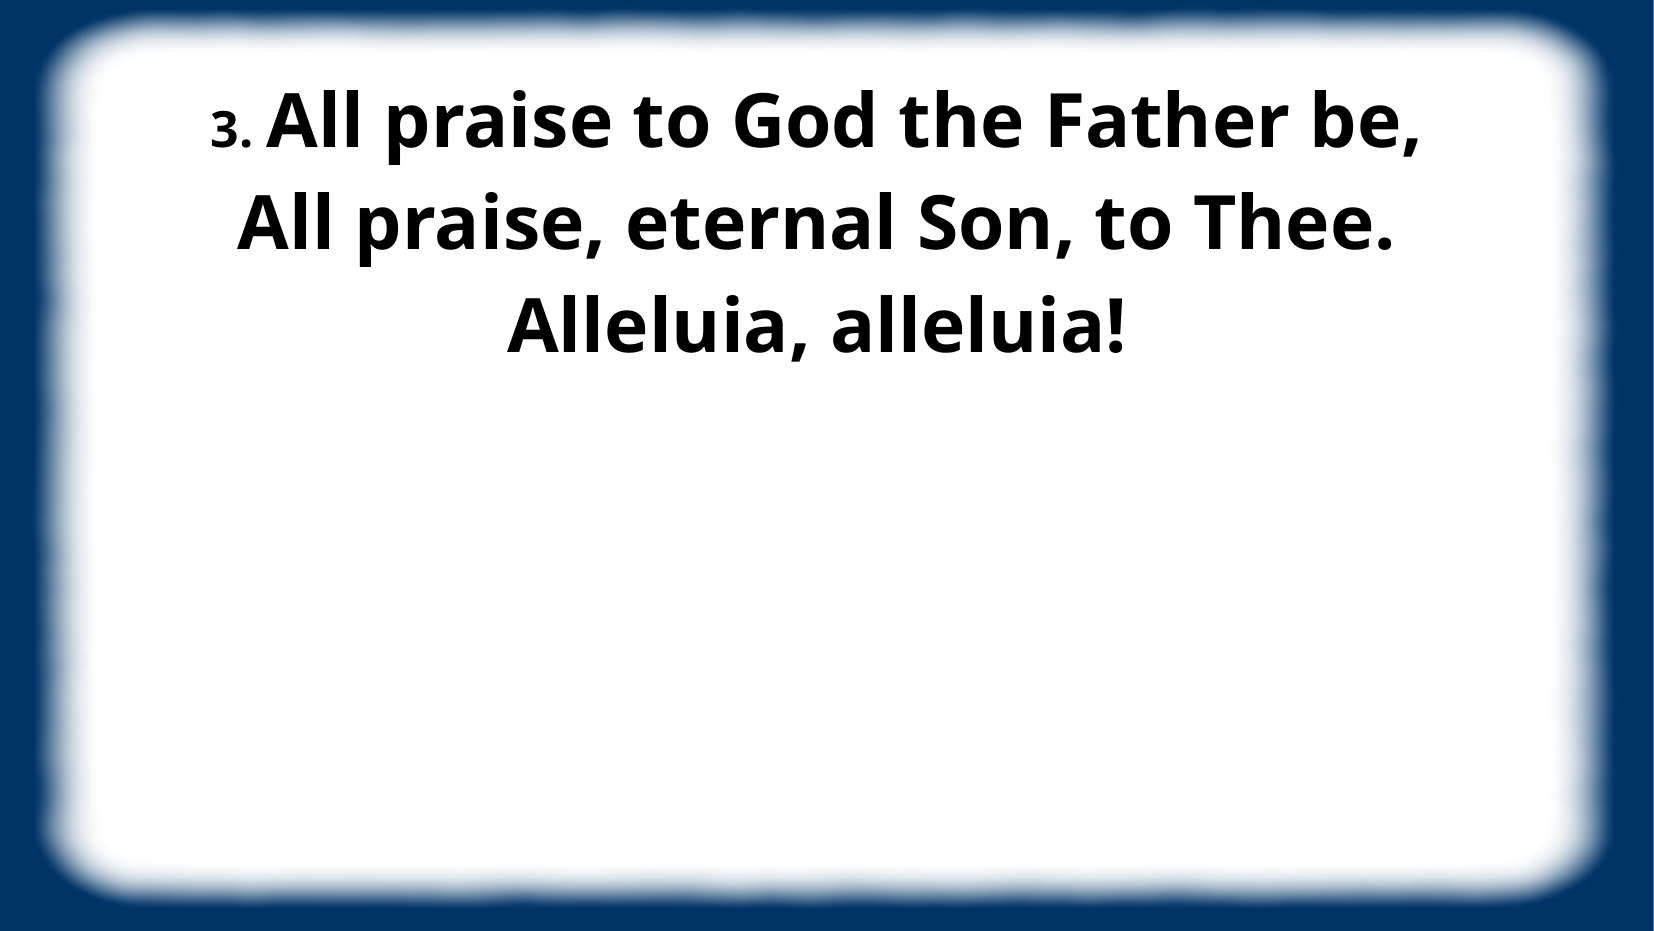

3. All praise to God the Father be,
All praise, eternal Son, to Thee.
Alleluia, alleluia!